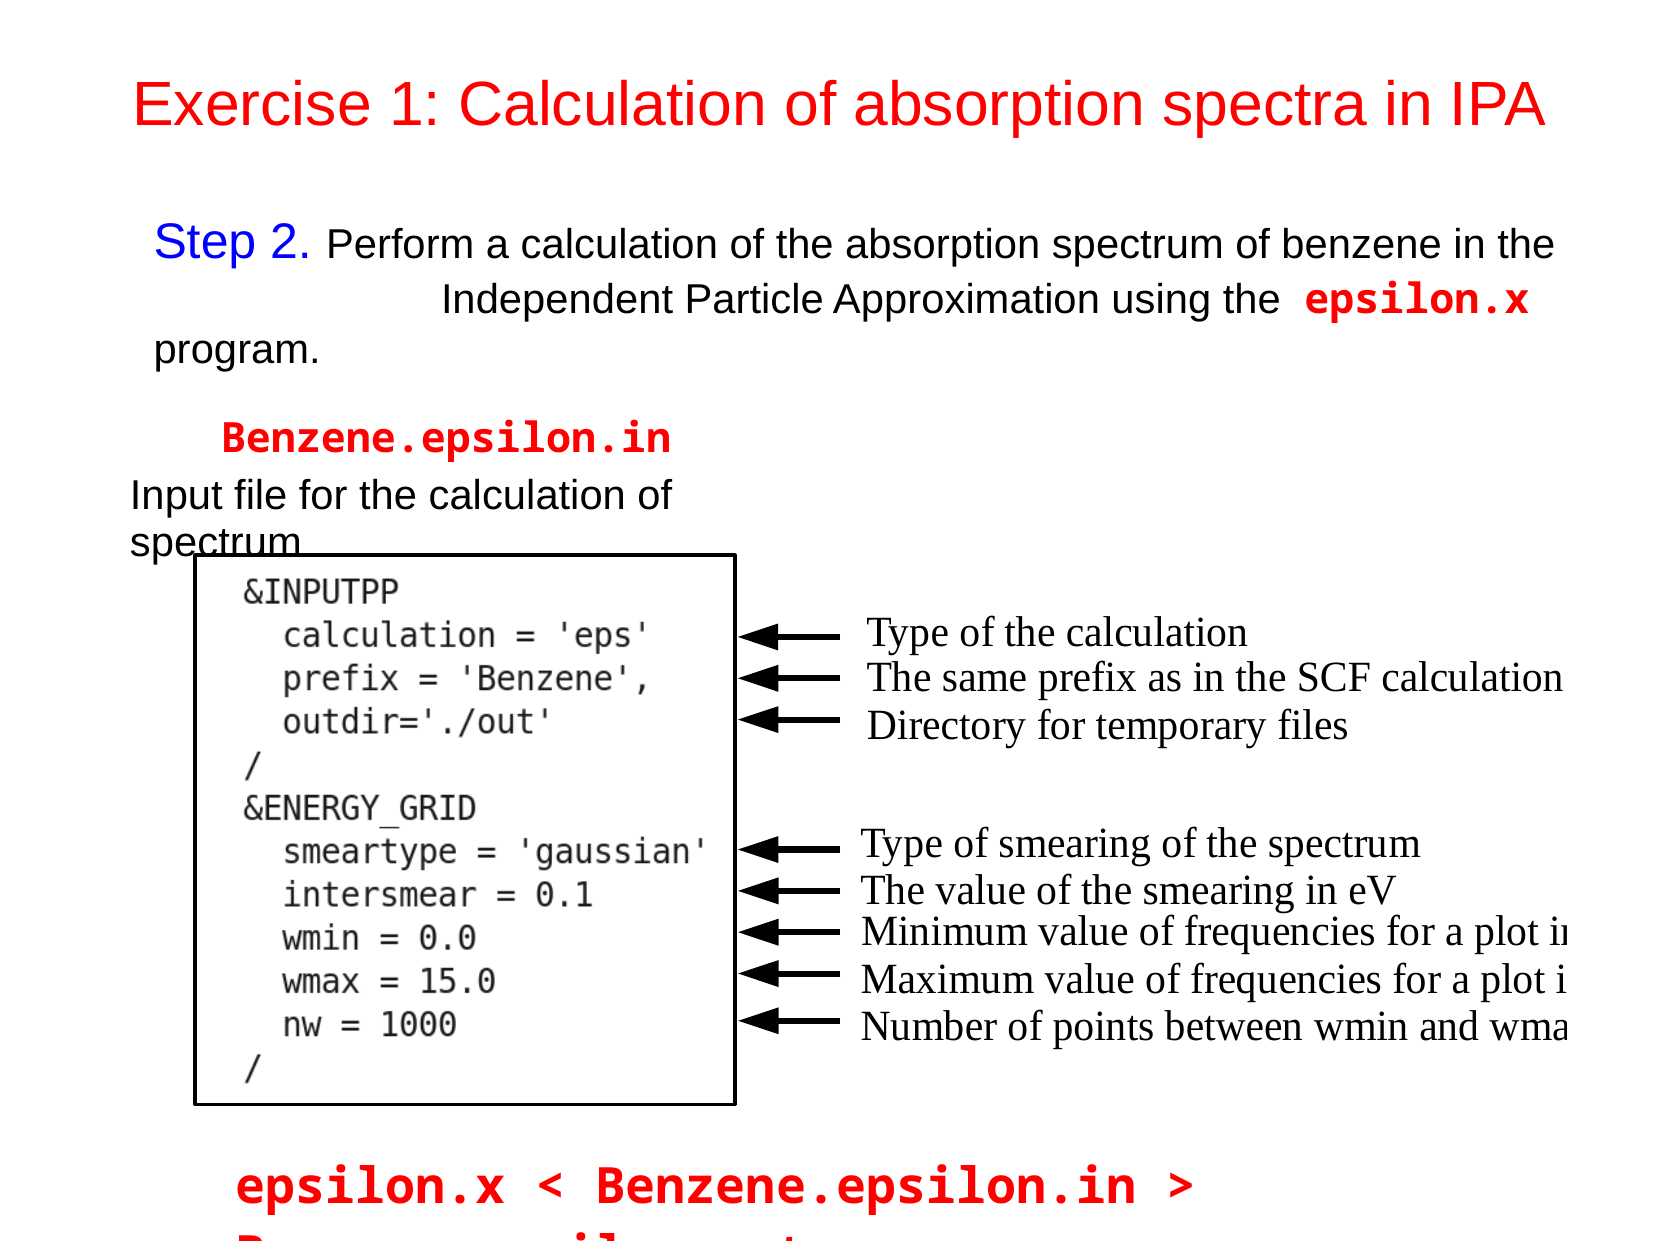

Exercise 1: Calculation of absorption spectra in IPA
# Step 2. Perform a calculation of the absorption spectrum of benzene in the Independent Particle Approximation using the epsilon.x program.
Benzene.epsilon.in
Input file for the calculation of spectrum
epsilon.x < Benzene.epsilon.in > Benzene.epsilon.out